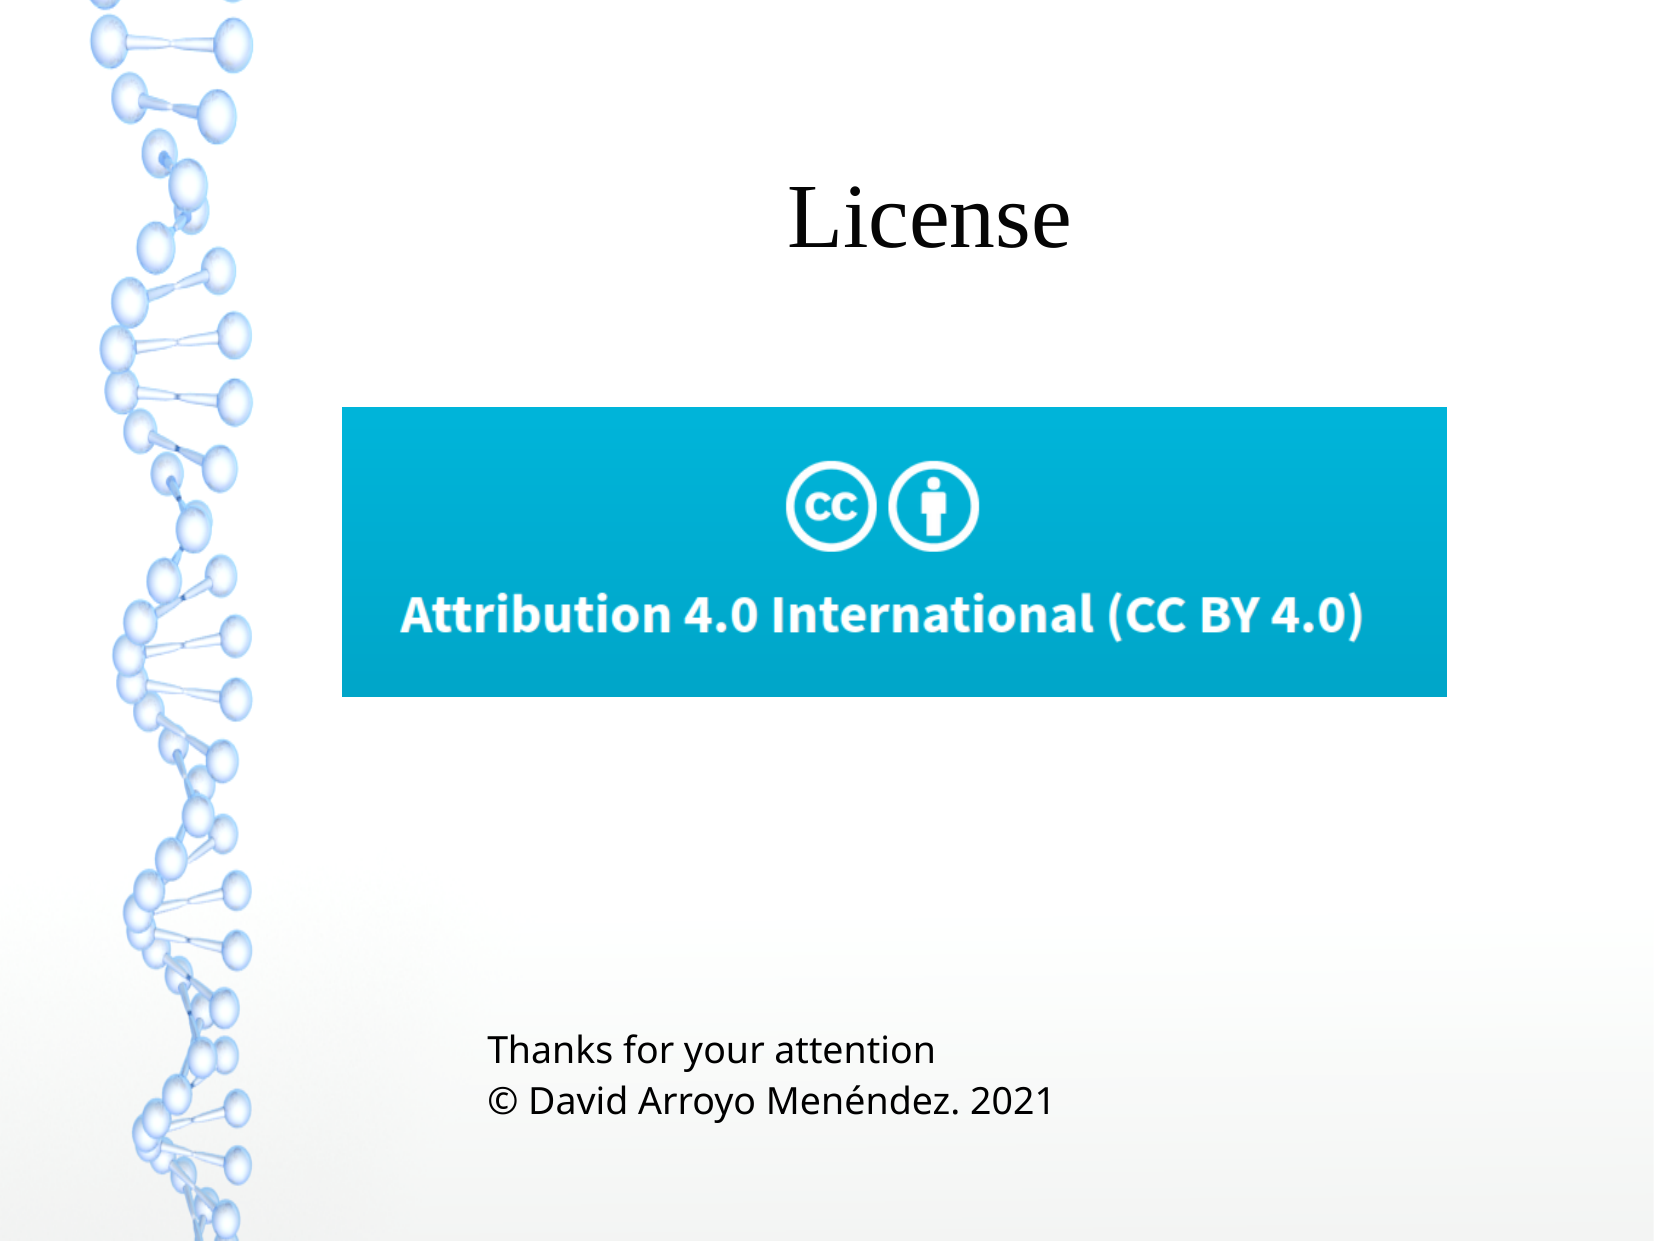

# License
Thanks for your attention
© David Arroyo Menéndez. 2021